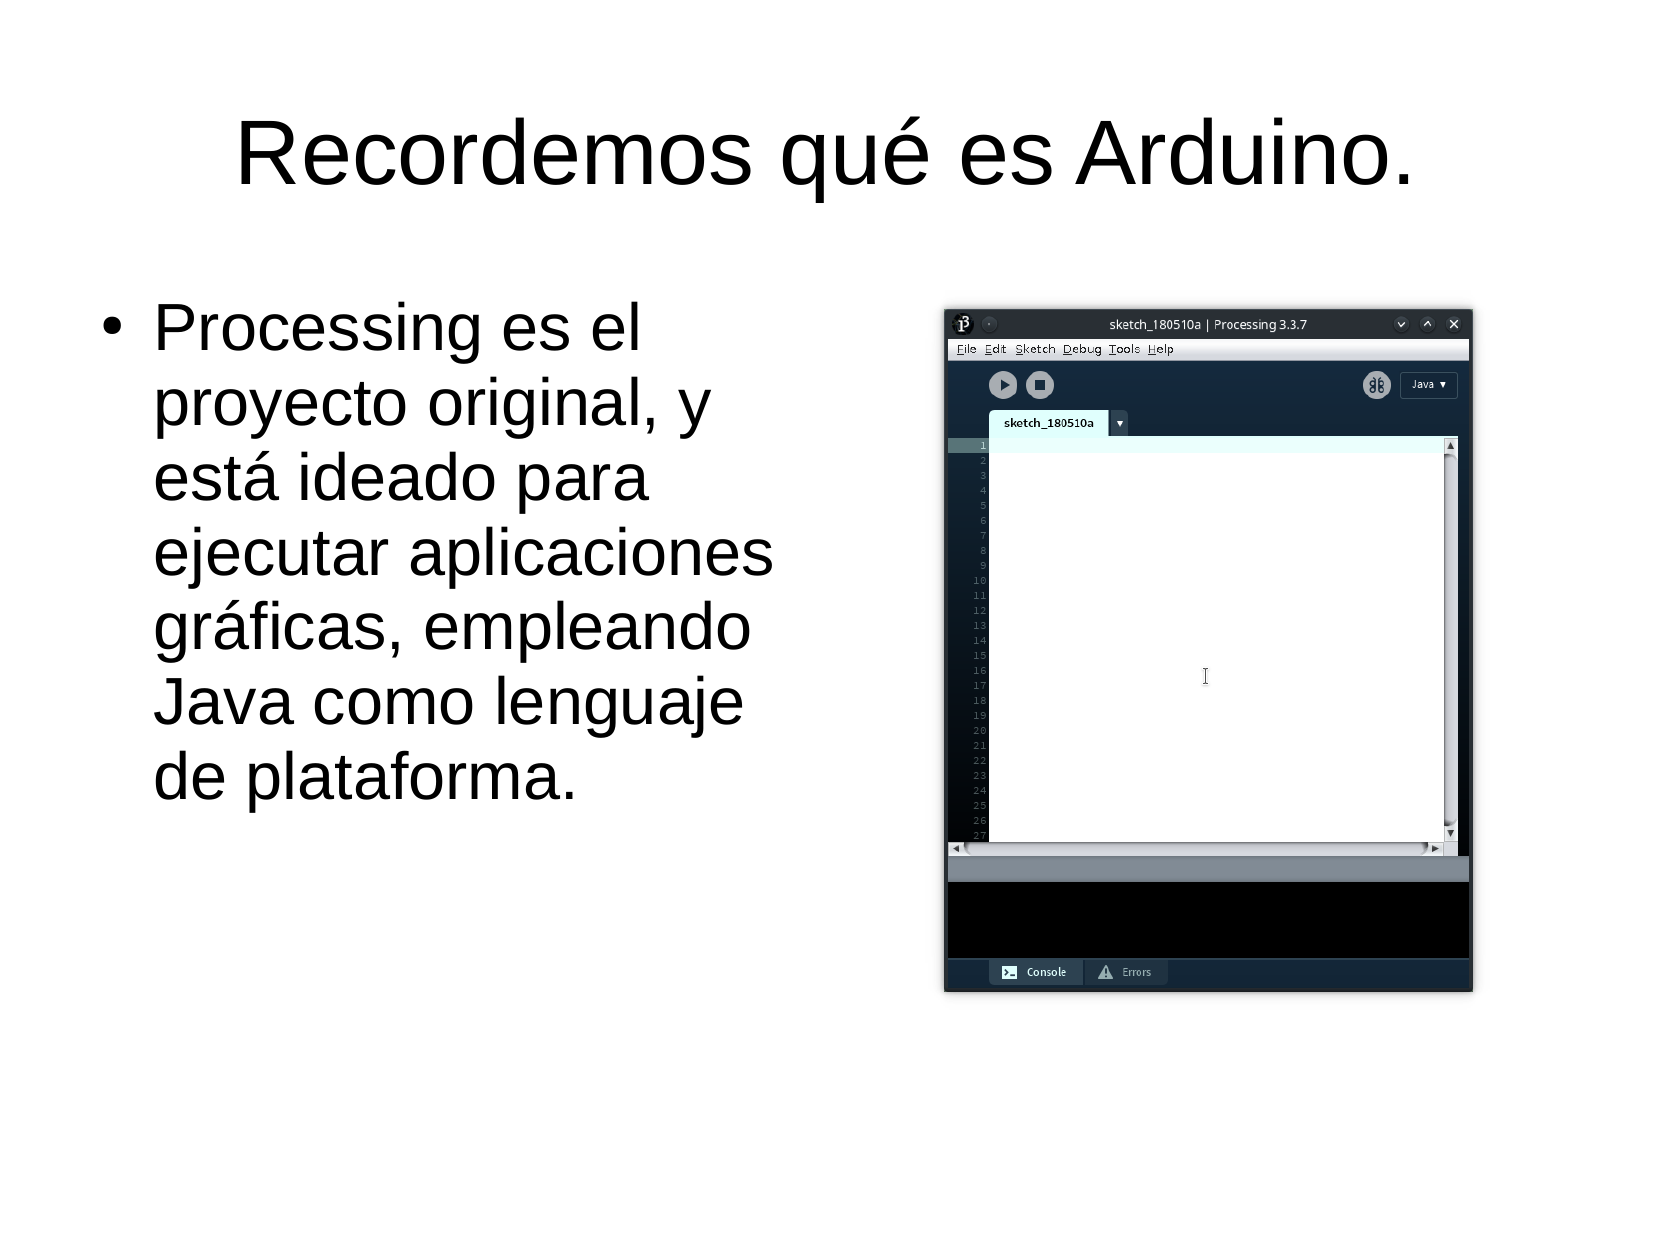

# Recordemos qué es Arduino.
Processing es el proyecto original, y está ideado para ejecutar aplicaciones gráficas, empleando Java como lenguaje de plataforma.